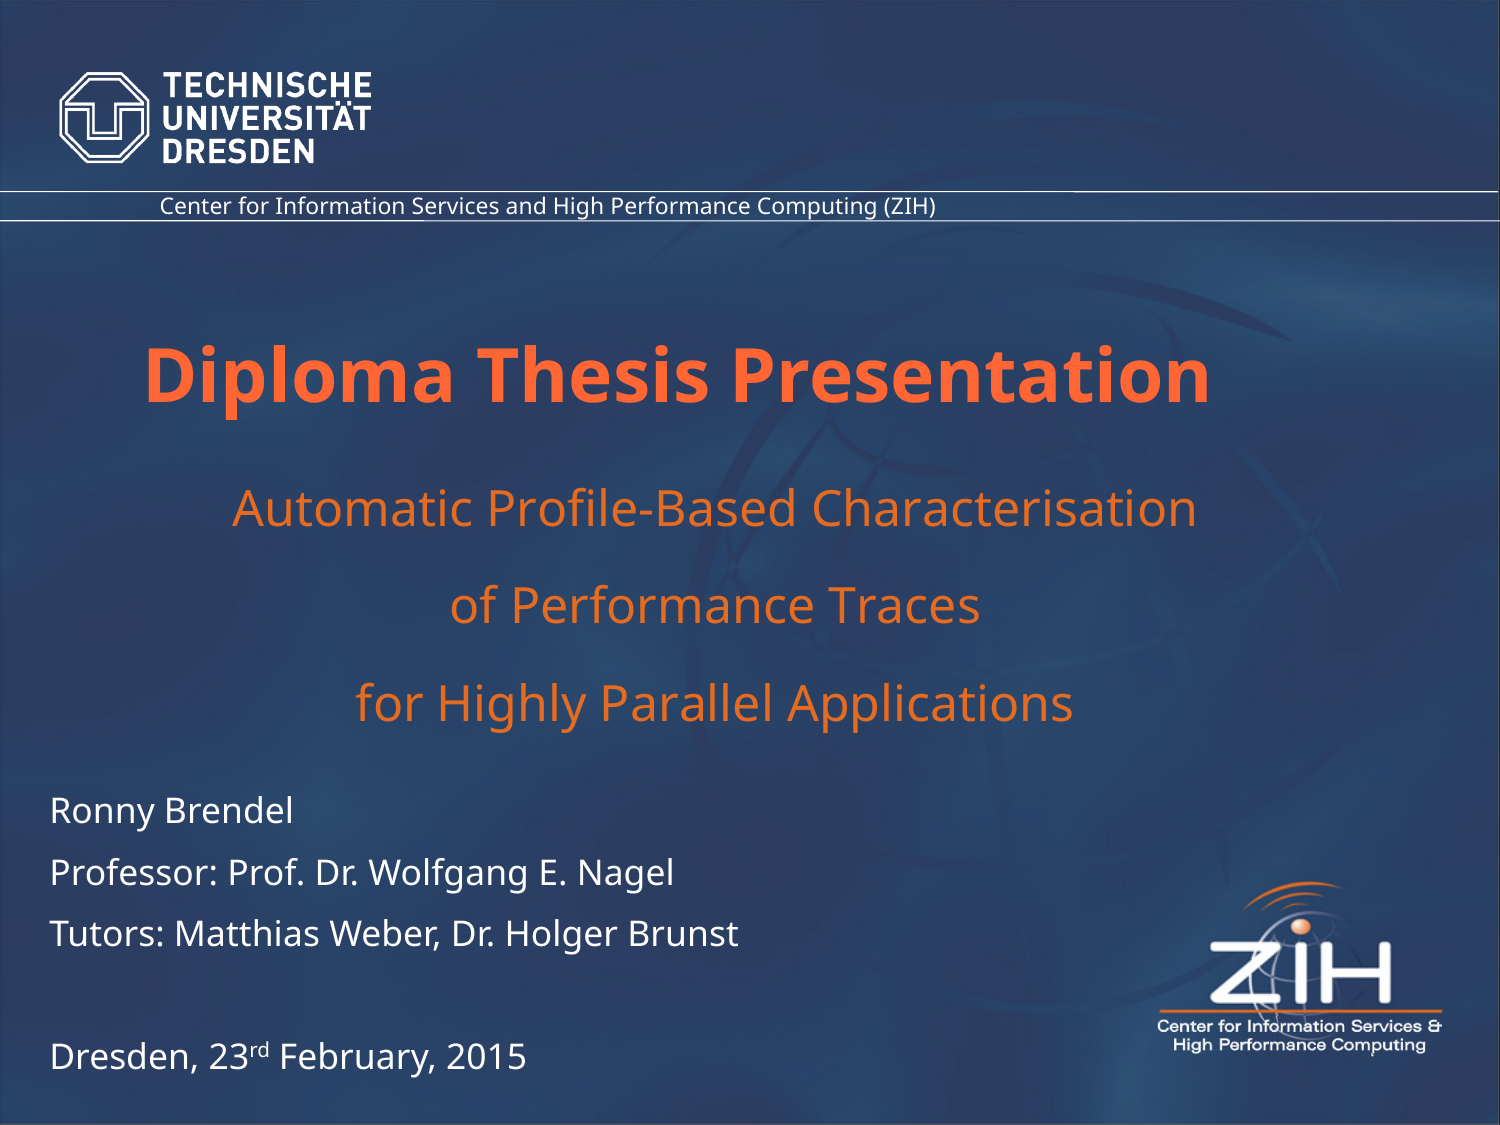

Diploma Thesis Presentation
Automatic Profile-Based Characterisation
of Performance Traces
for Highly Parallel Applications
Ronny Brendel
Professor: Prof. Dr. Wolfgang E. Nagel
Tutors: Matthias Weber, Dr. Holger Brunst
Dresden, 23rd February, 2015